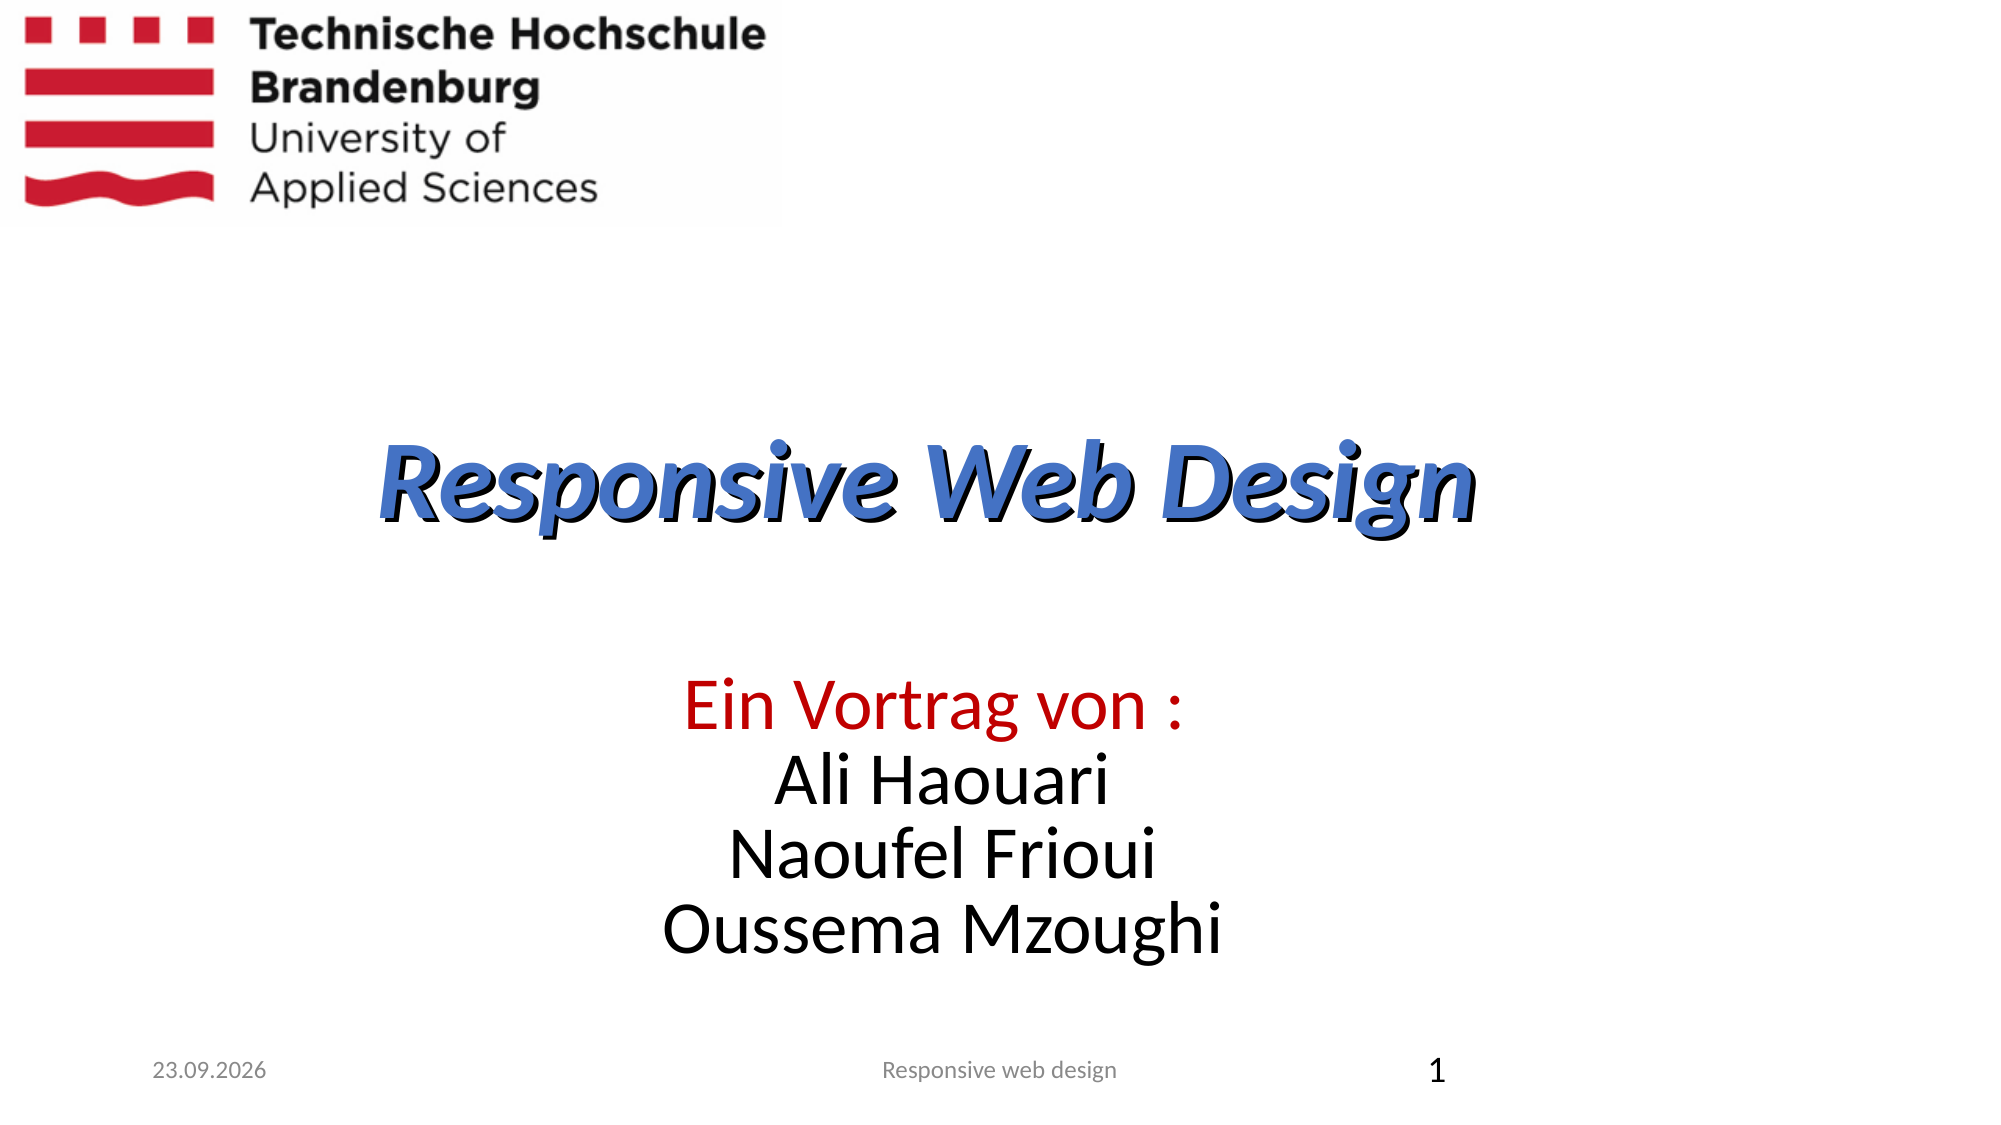

Responsive Web Design
# Ein Vortrag von :
 Ali Haouari
 Naoufel Frioui
 Oussema Mzoughi
Responsive web design